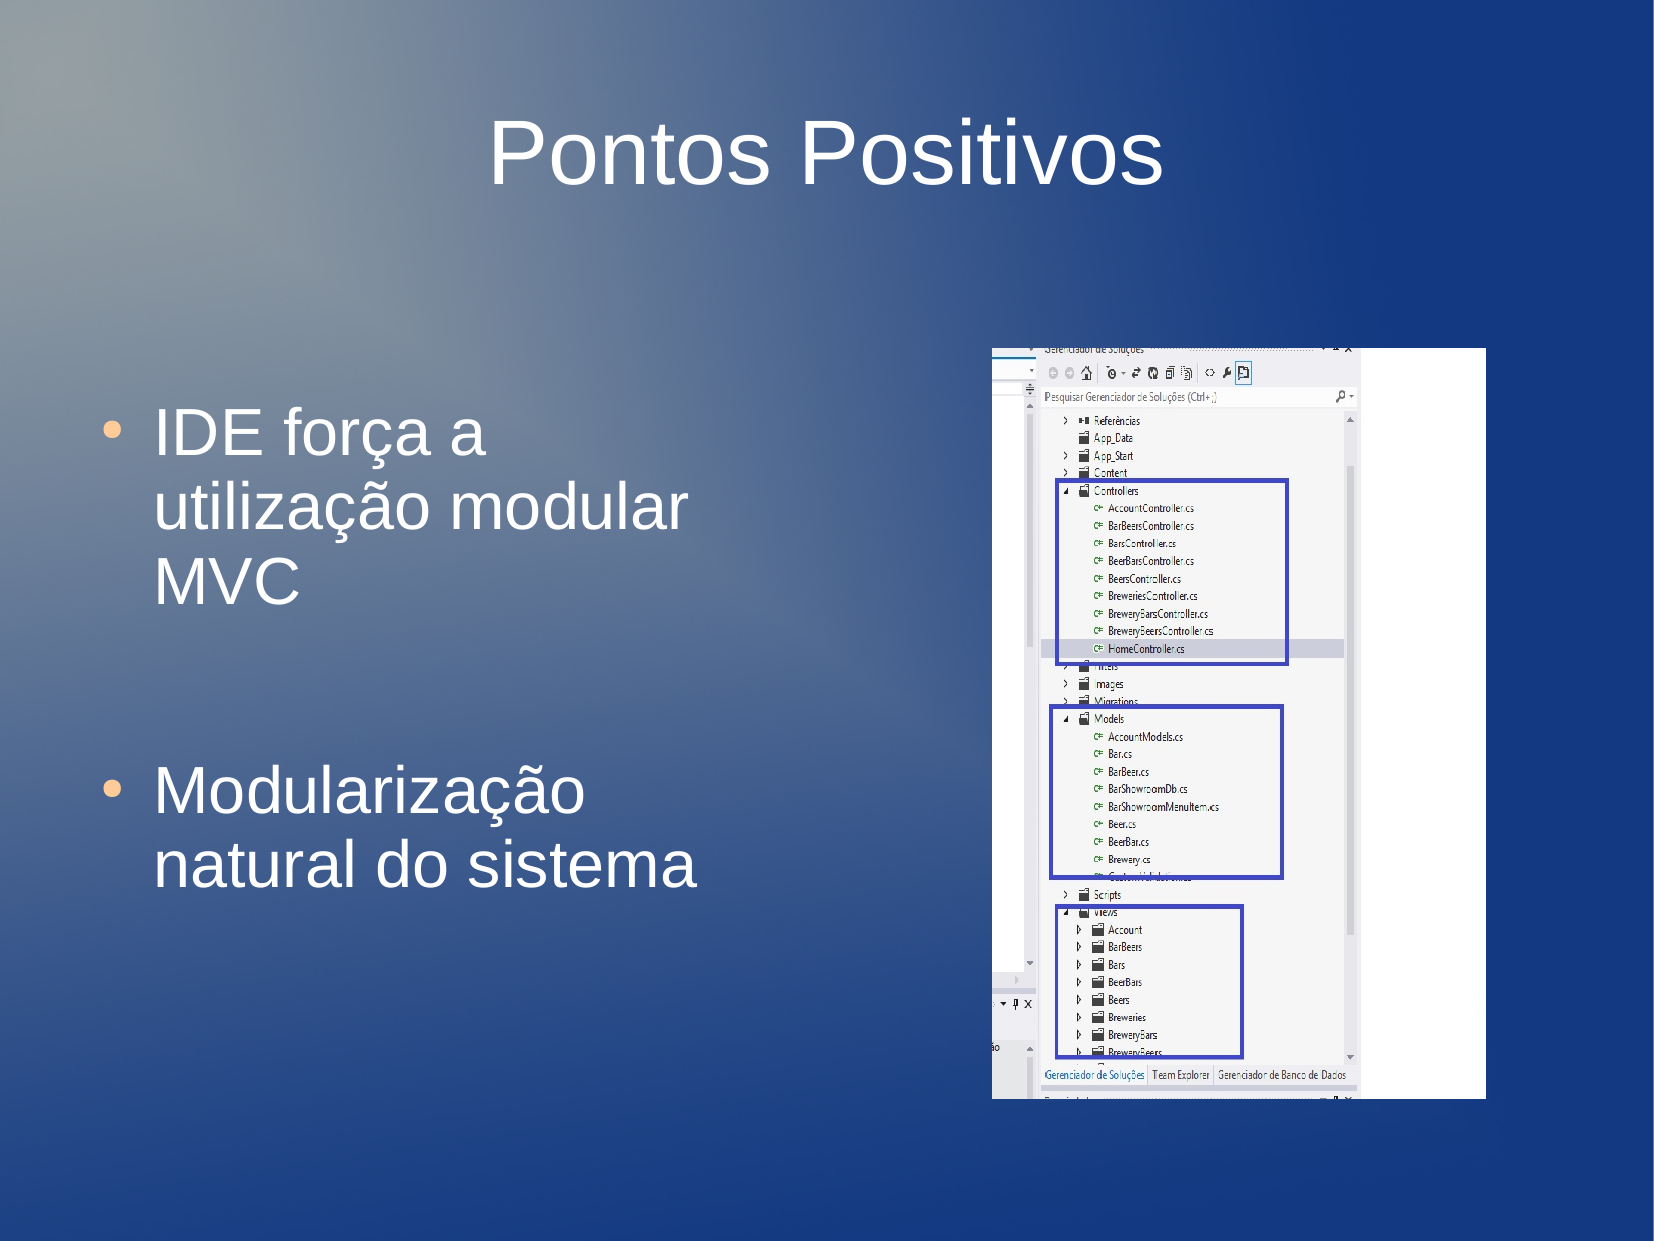

# Pontos Positivos
IDE força a utilização modular MVC
Modularização natural do sistema